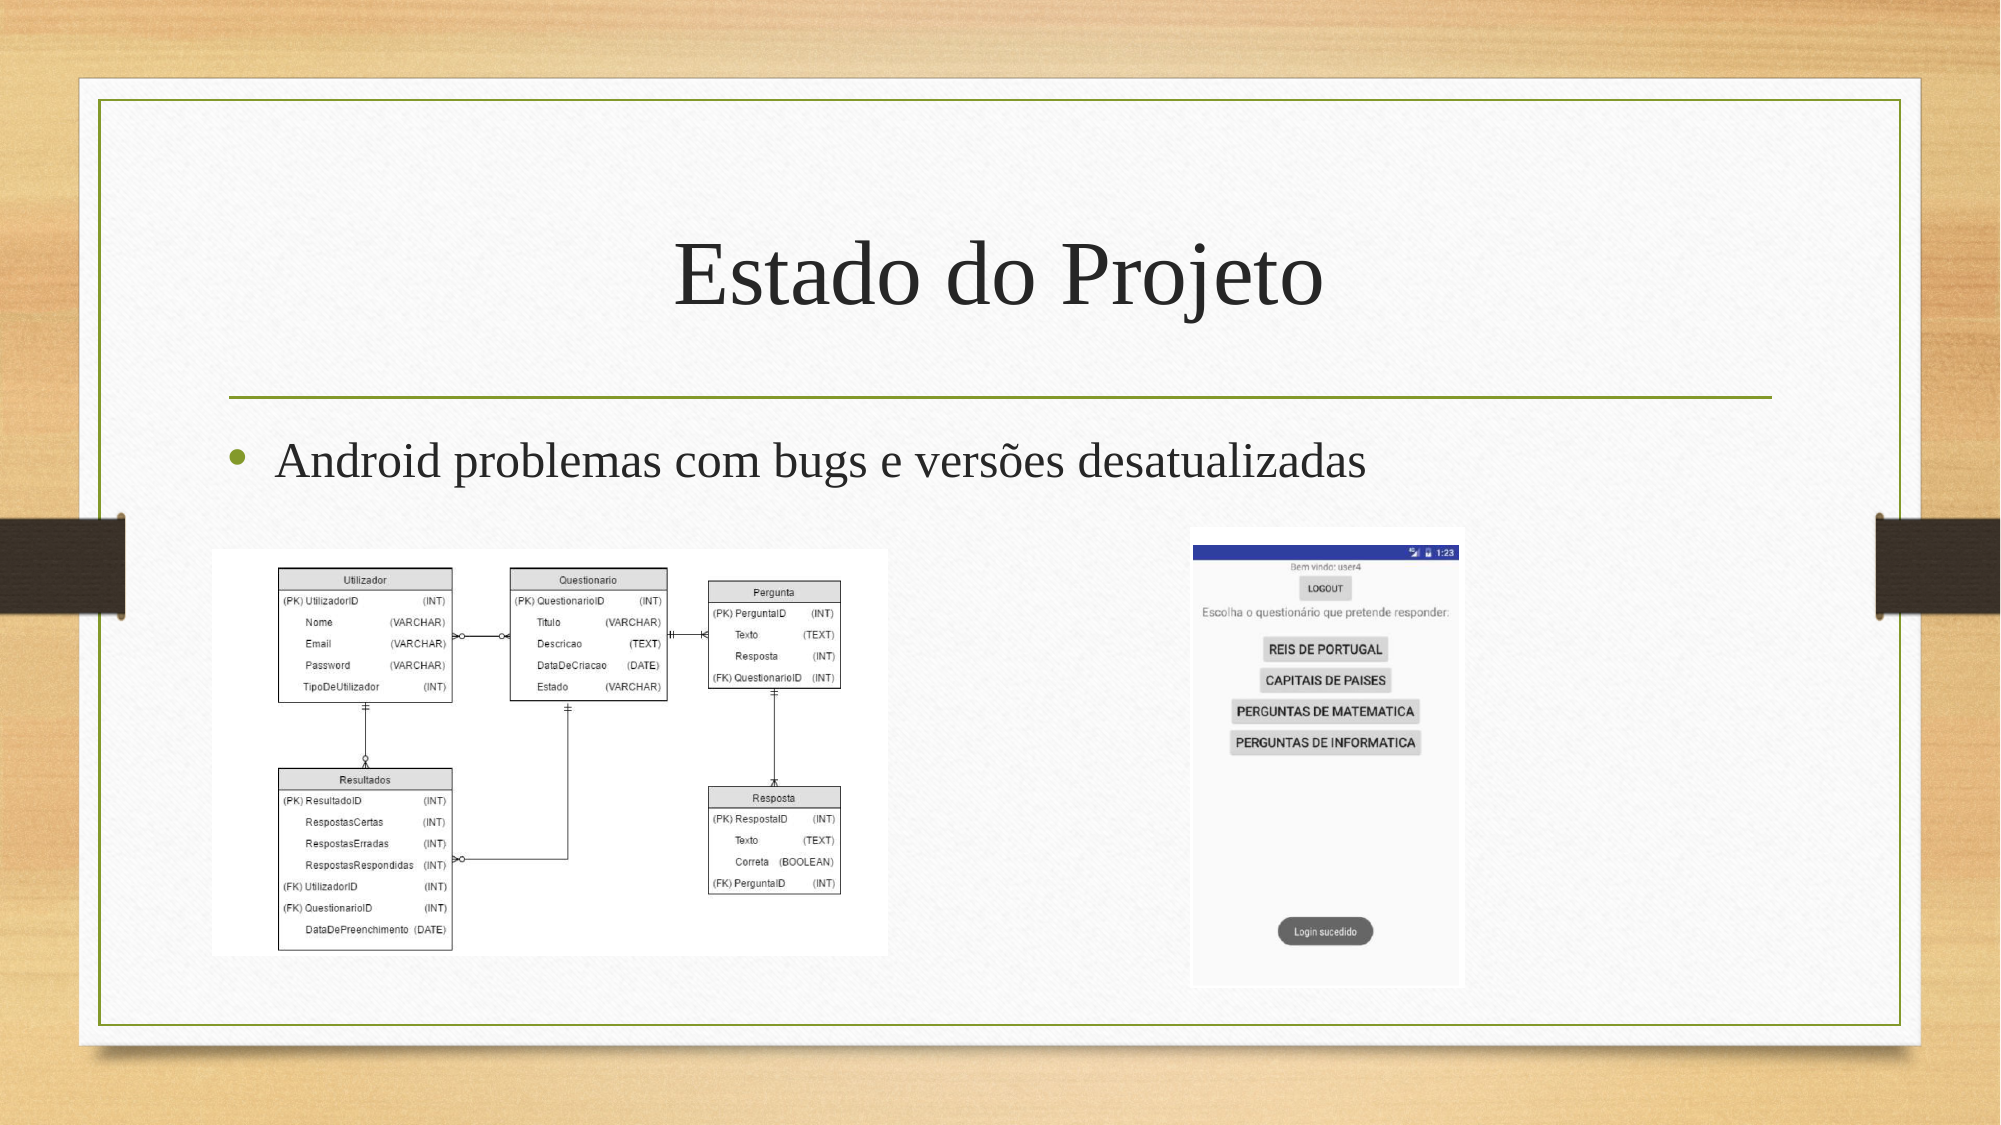

# Estado do Projeto
Android problemas com bugs e versões desatualizadas